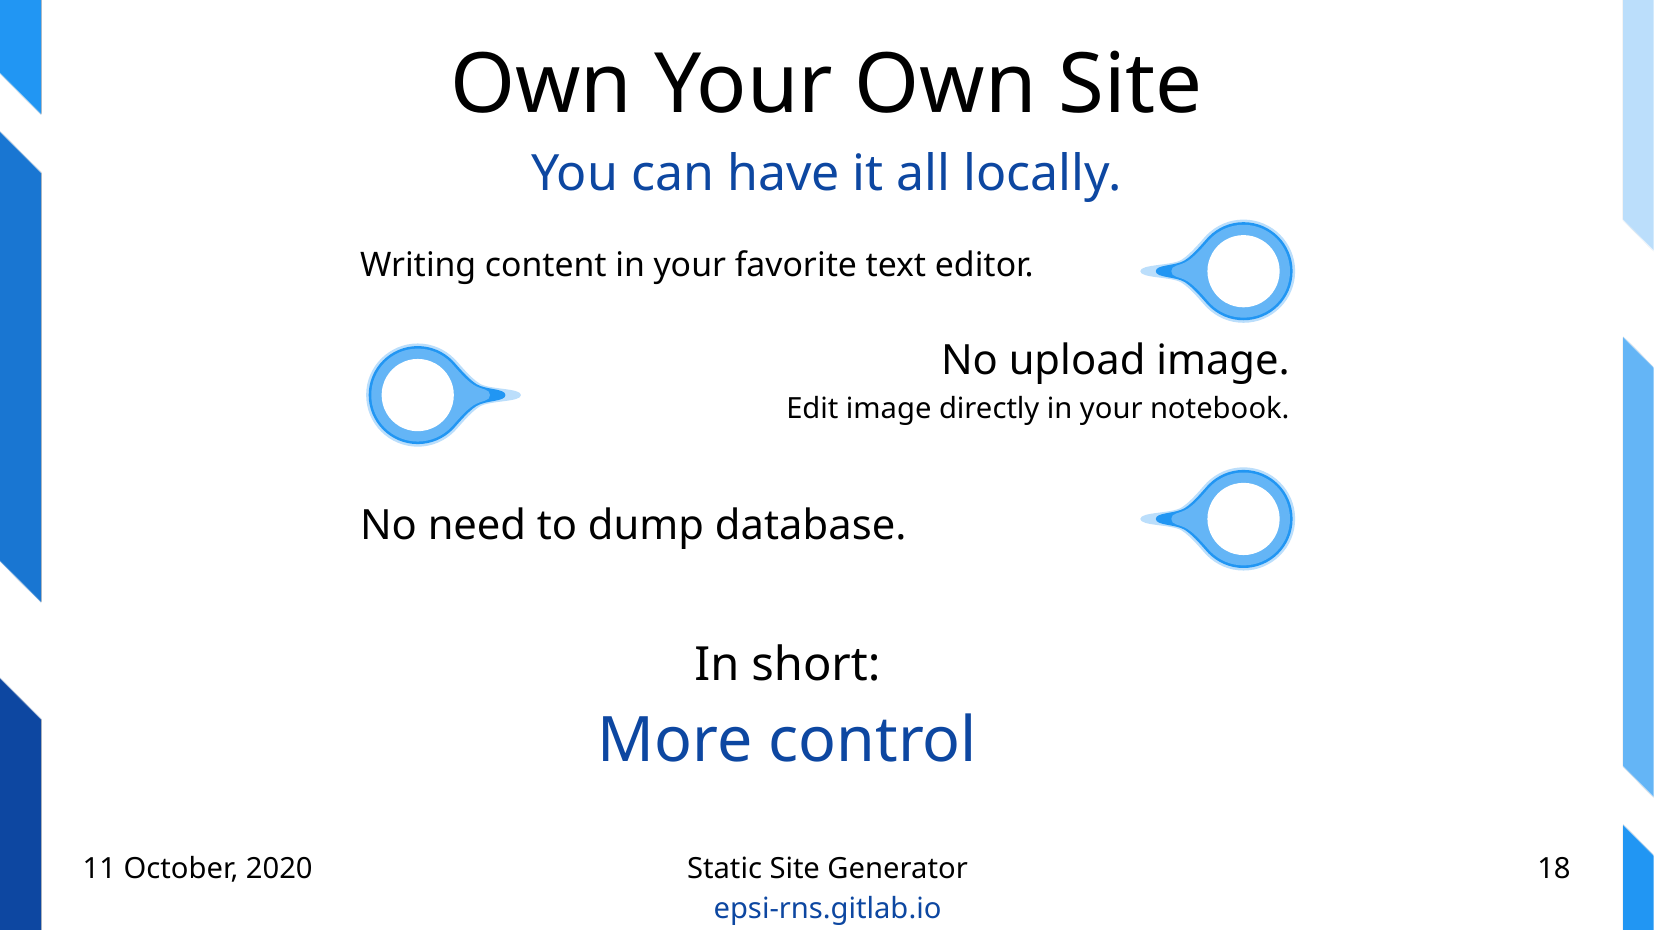

# Own Your Own Site You can have it all locally.
Writing content in your favorite text editor.
No upload image.
Edit image directly in your notebook.
No need to dump database.
In short:
More control
11 October, 2020
Static Site Generator
18